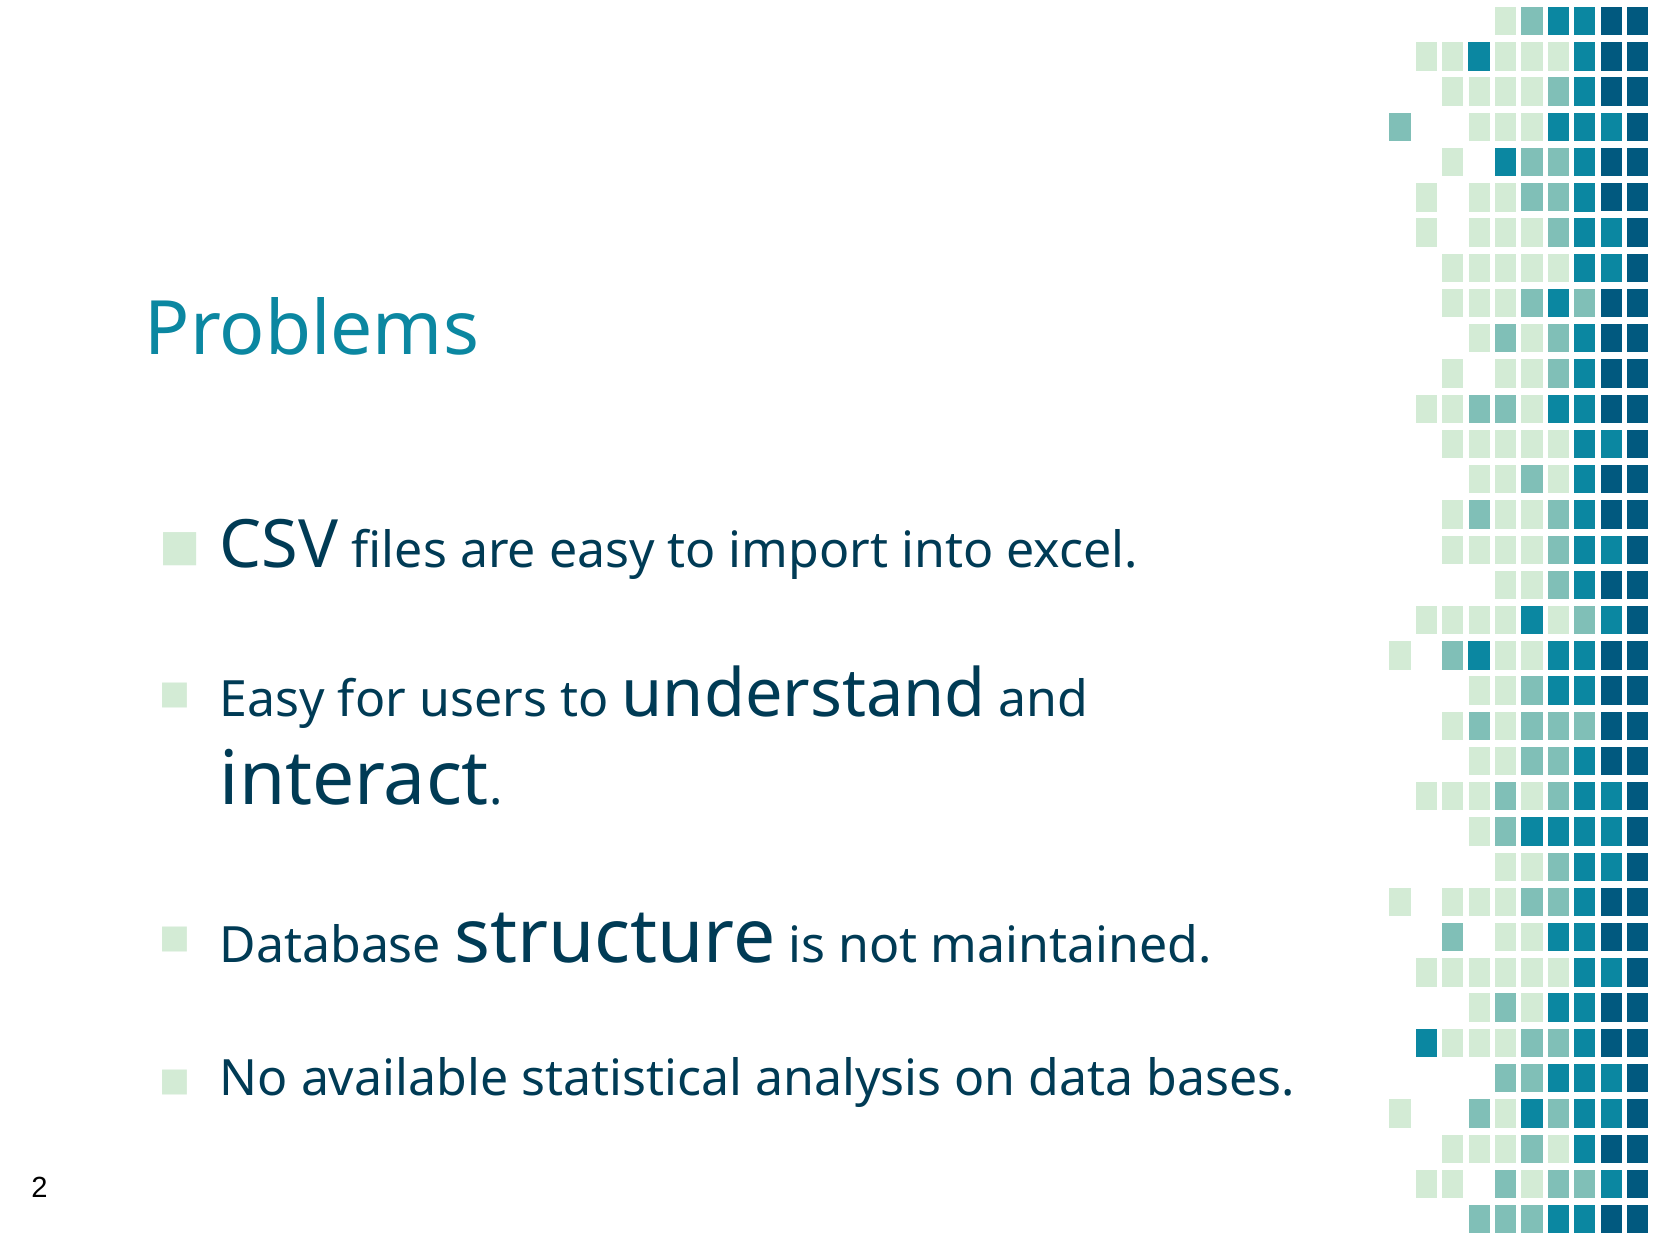

# Problems
CSV files are easy to import into excel.
Easy for users to understand and interact.
Database structure is not maintained.
No available statistical analysis on data bases.